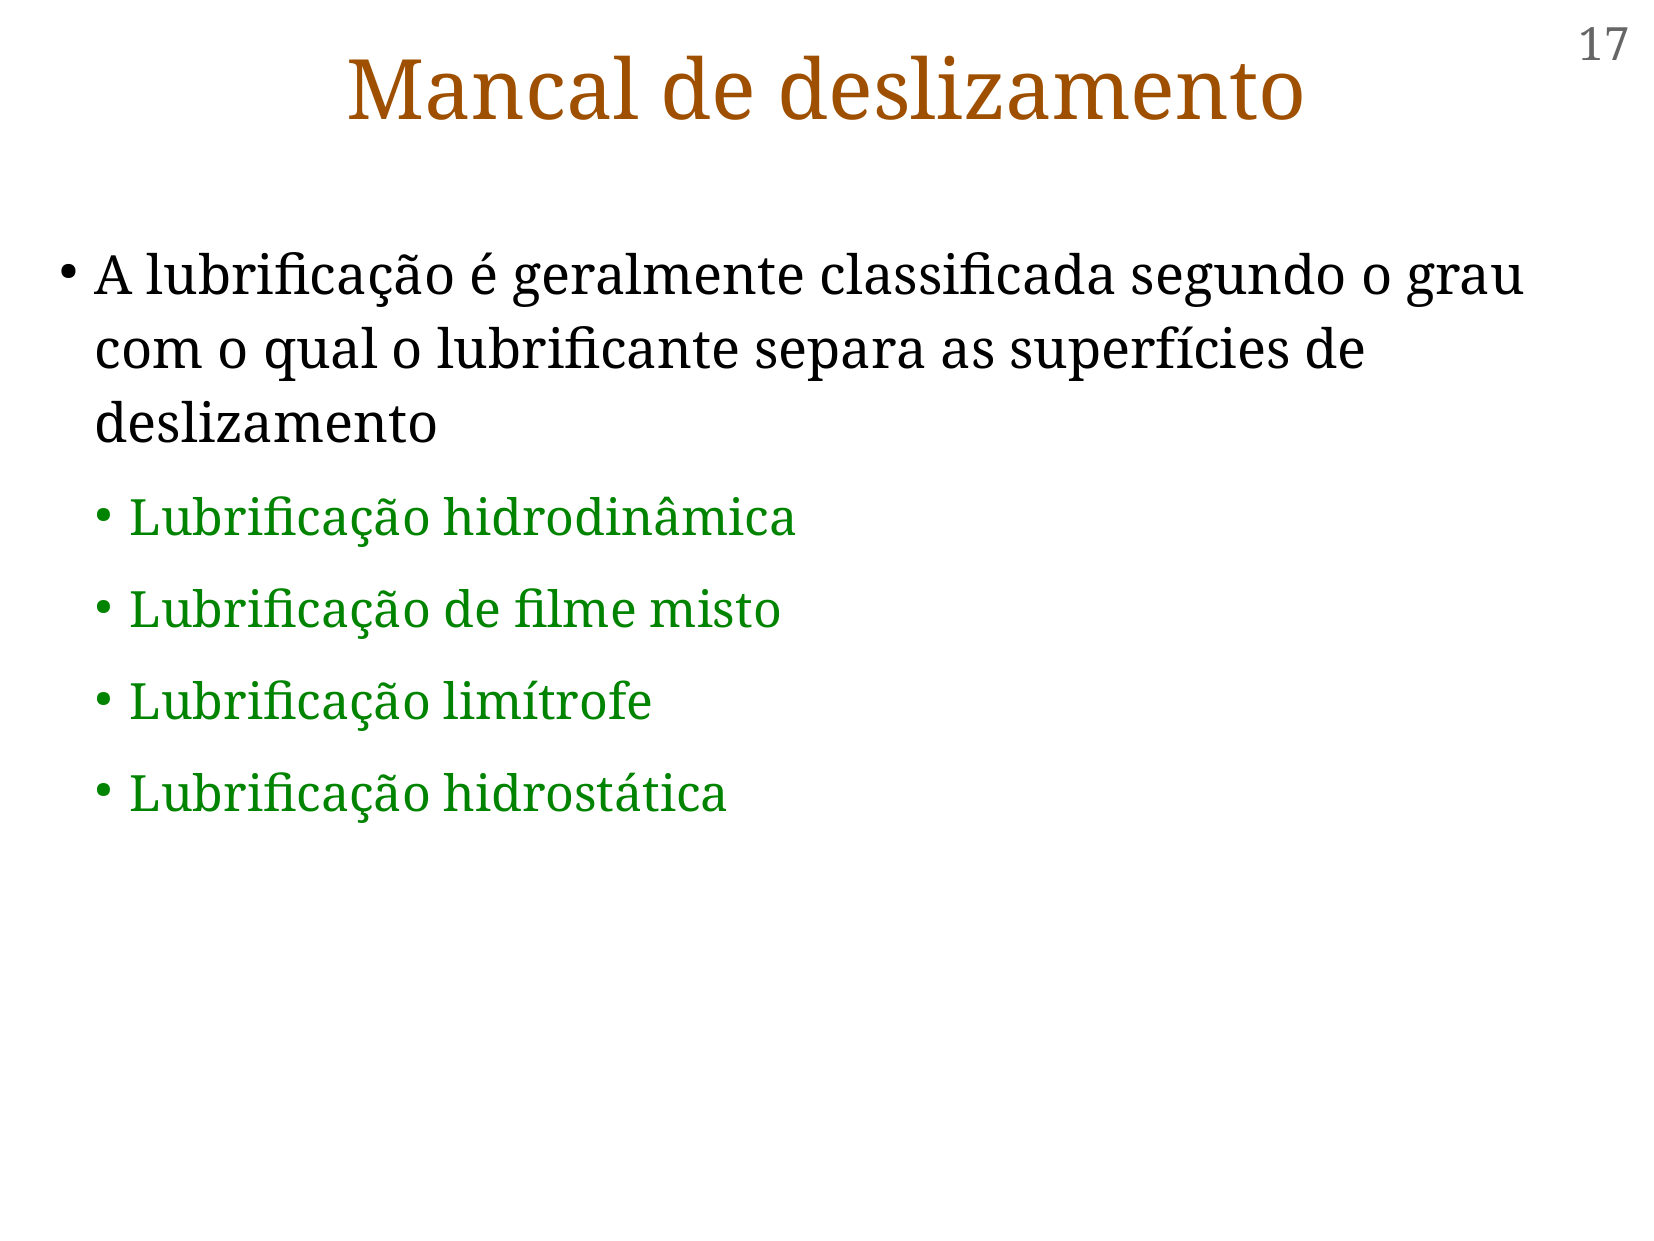

17
# Mancal de deslizamento
A lubrificação é geralmente classificada segundo o grau com o qual o lubrificante separa as superfícies de deslizamento
Lubrificação hidrodinâmica
Lubrificação de filme misto
Lubrificação limítrofe
Lubrificação hidrostática